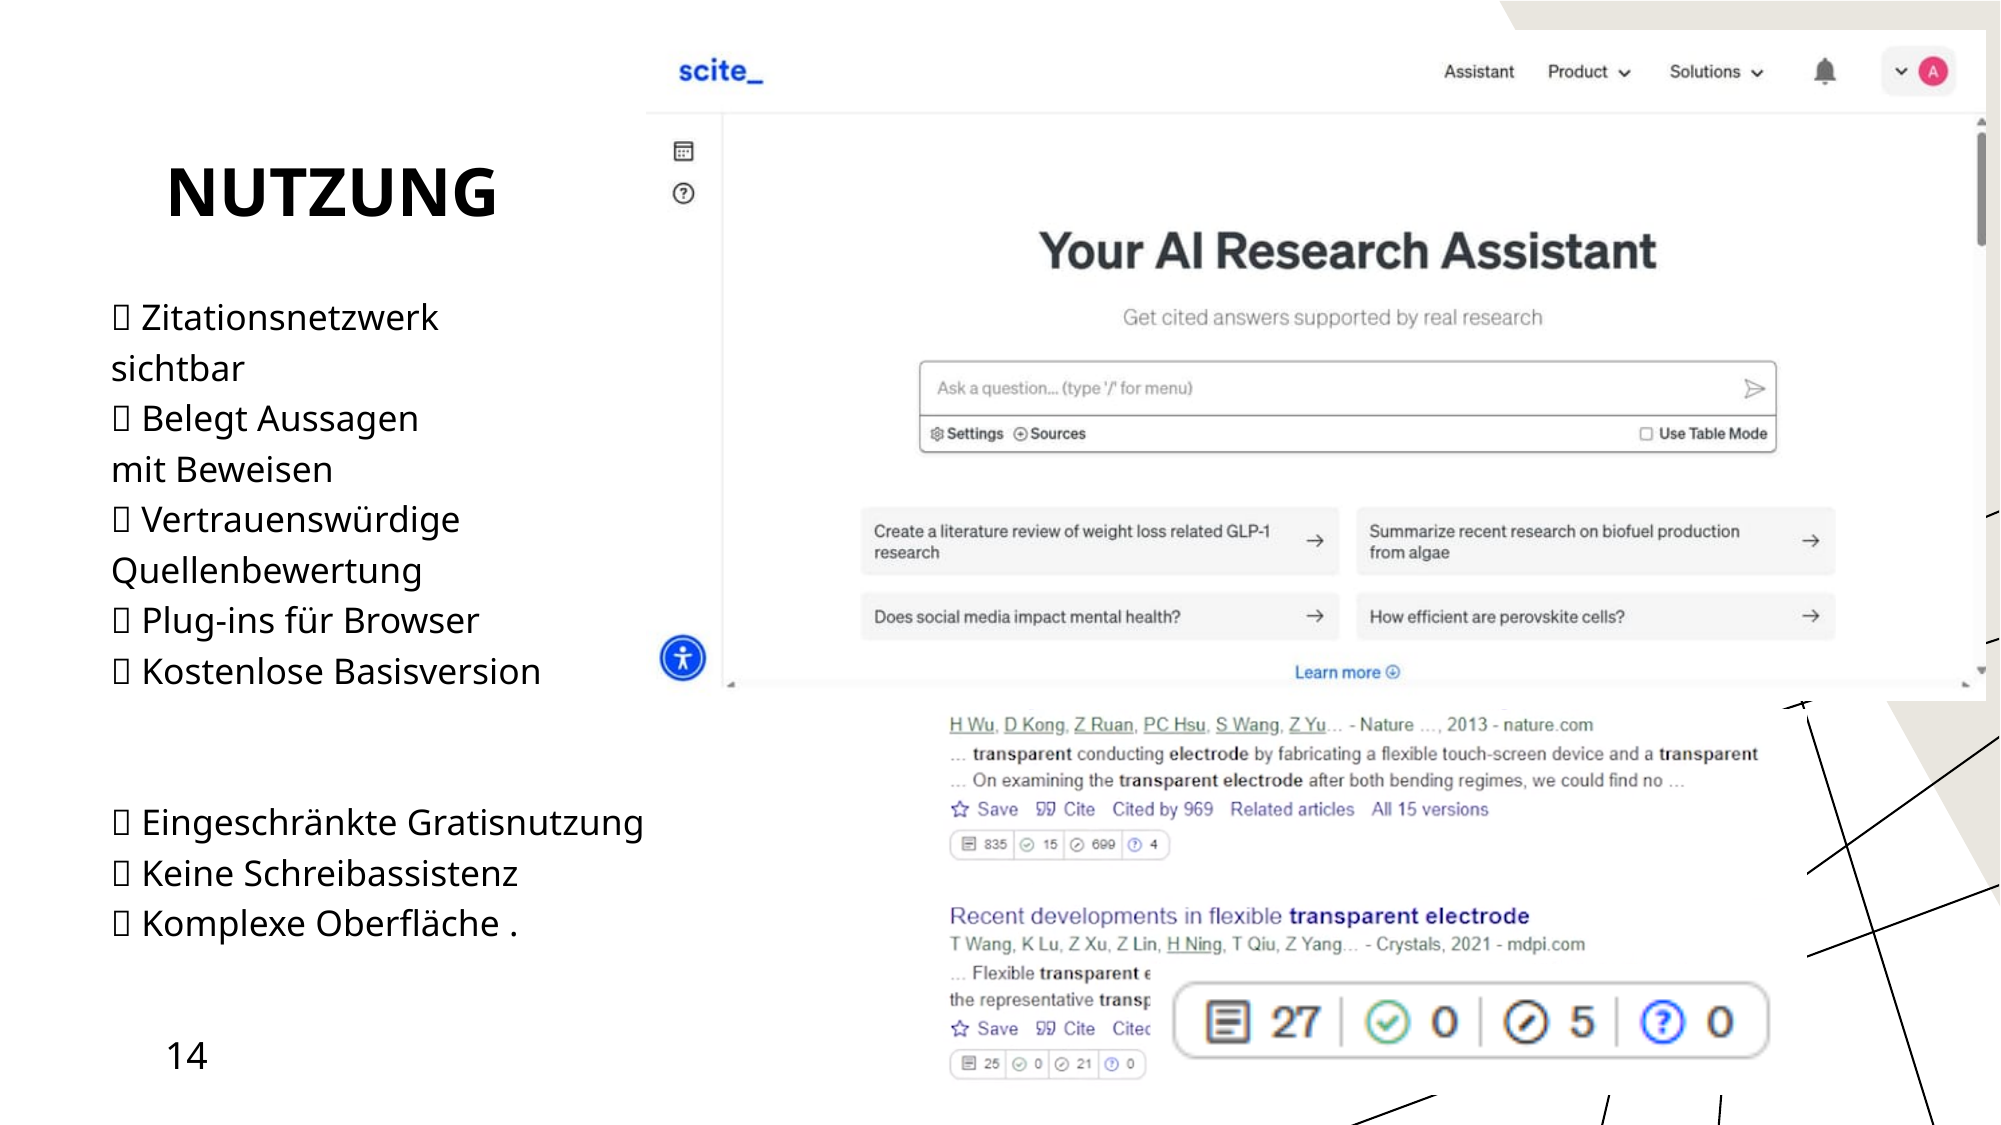

# Nutzung
✅ Zitationsnetzwerk
sichtbar
✅ Belegt Aussagen
mit Beweisen
✅ Vertrauenswürdige
Quellenbewertung
✅ Plug-ins für Browser
✅ Kostenlose Basisversion
❌ Eingeschränkte Gratisnutzung
❌ Keine Schreibassistenz
❌ Komplexe Oberfläche .